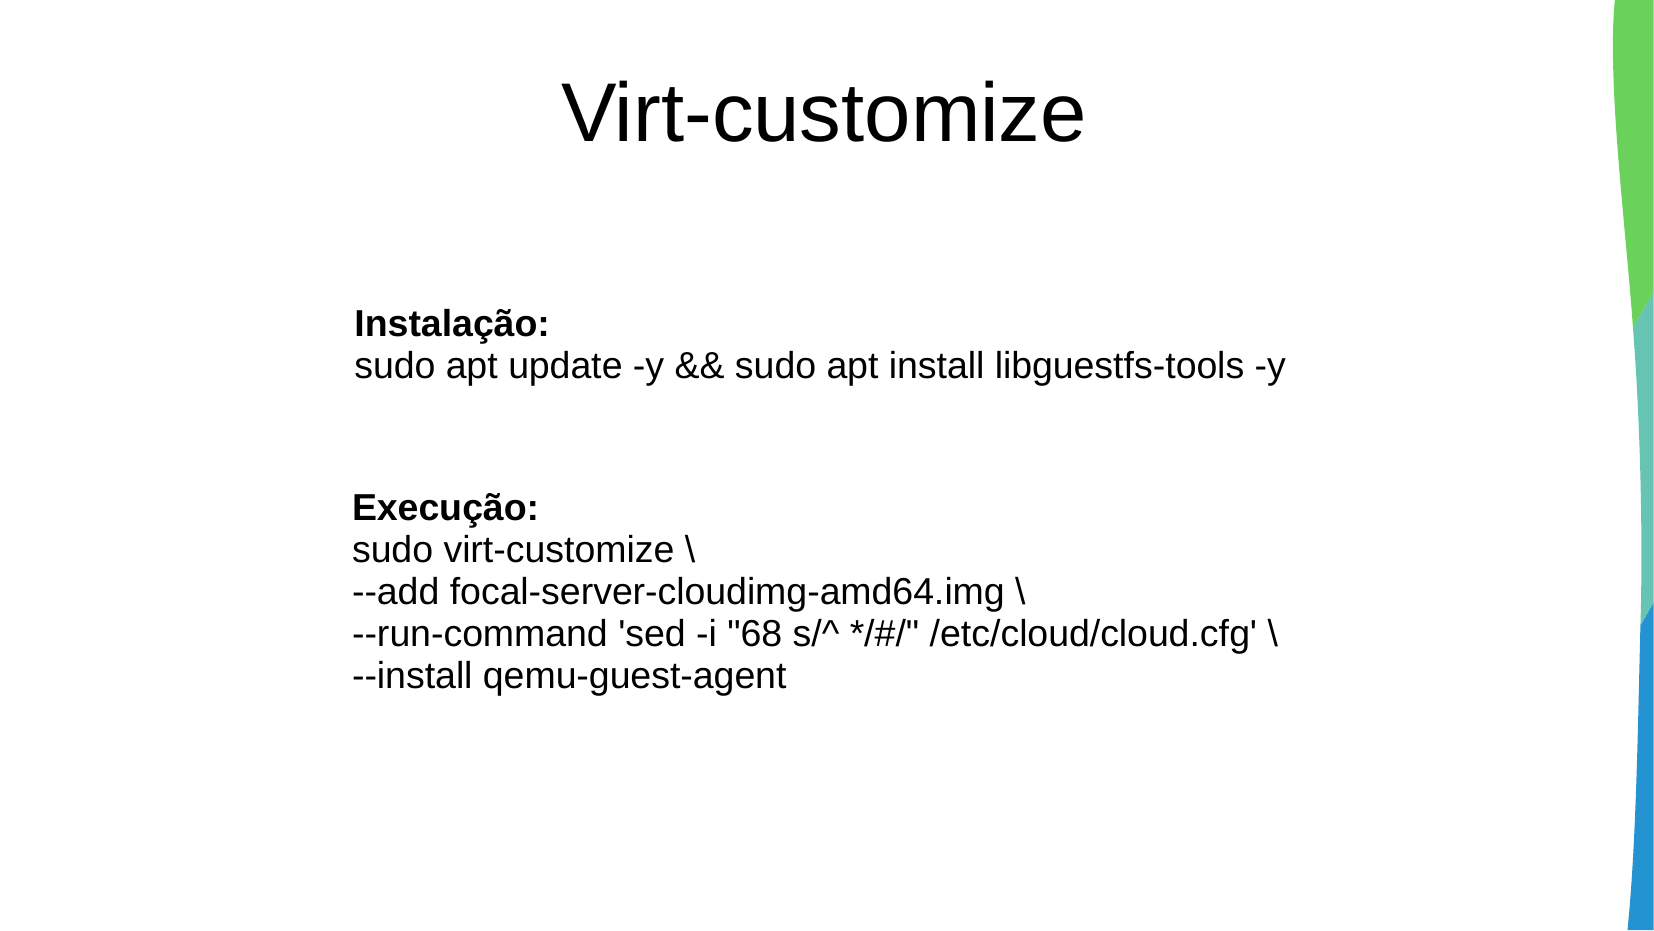

Virt-customize
Instalação:
sudo apt update -y && sudo apt install libguestfs-tools -y
Execução:
sudo virt-customize \
--add focal-server-cloudimg-amd64.img \
--run-command 'sed -i "68 s/^ */#/" /etc/cloud/cloud.cfg' \
--install qemu-guest-agent